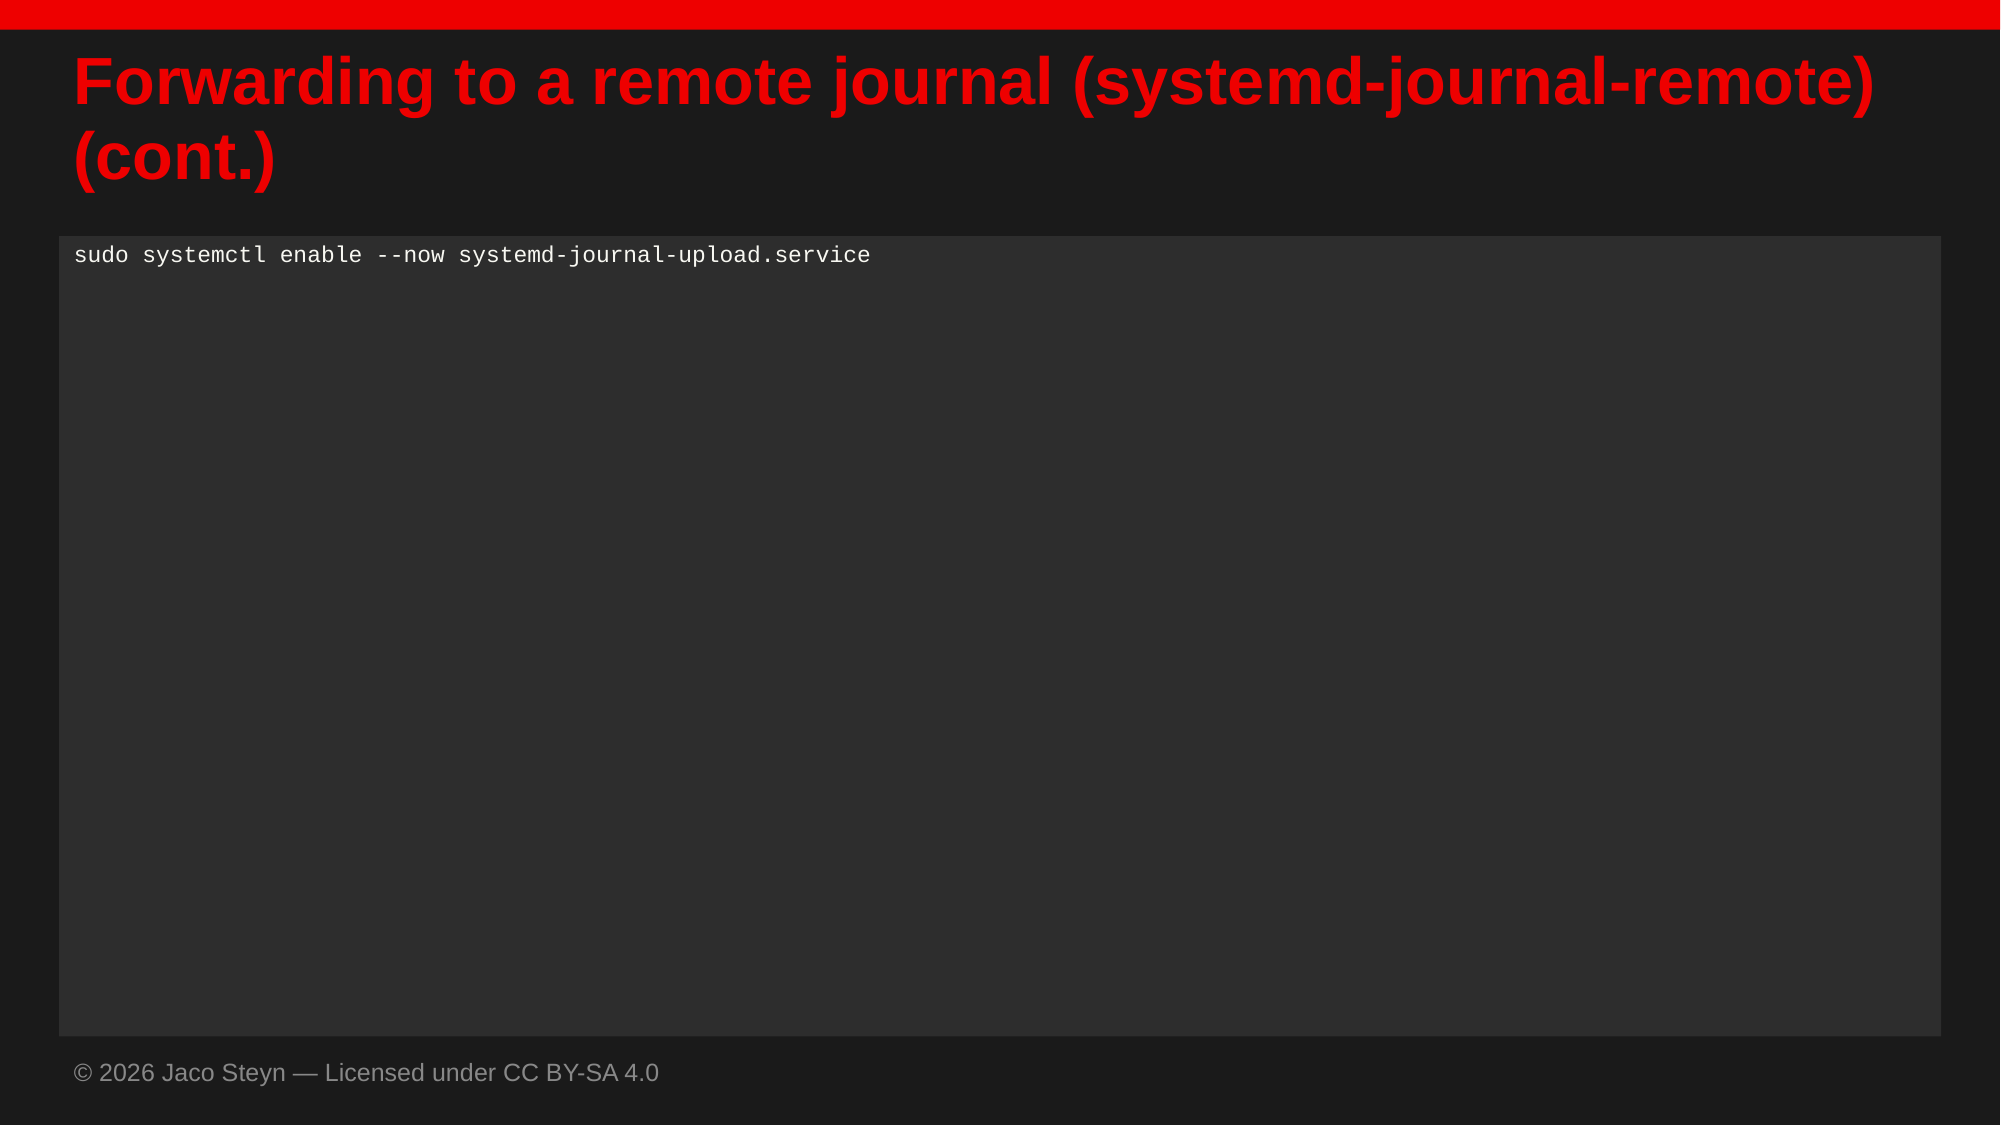

Forwarding to a remote journal (systemd-journal-remote) (cont.)
sudo systemctl enable --now systemd-journal-upload.service
© 2026 Jaco Steyn — Licensed under CC BY-SA 4.0